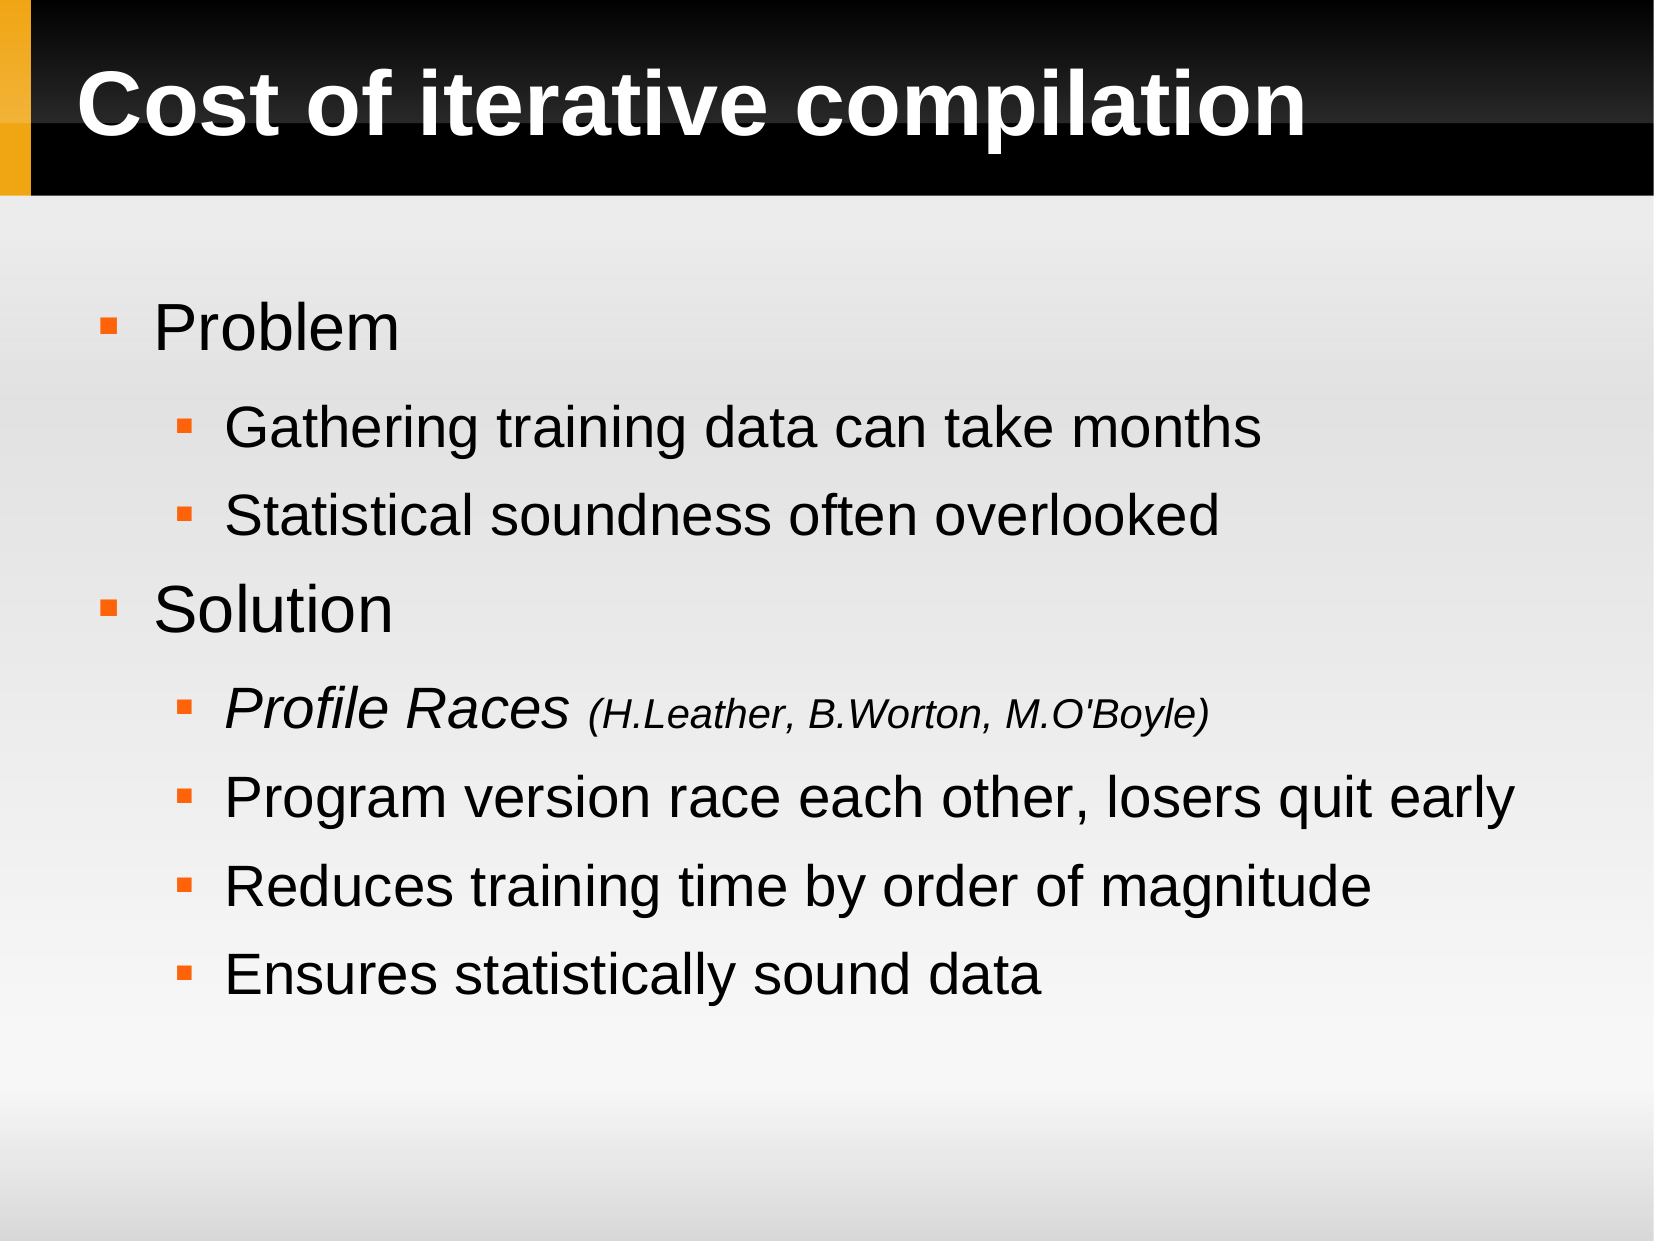

# Cost of iterative compilation
Problem
Gathering training data can take months
Statistical soundness often overlooked
Solution
Profile Races (H.Leather, B.Worton, M.O'Boyle)
Program version race each other, losers quit early
Reduces training time by order of magnitude
Ensures statistically sound data